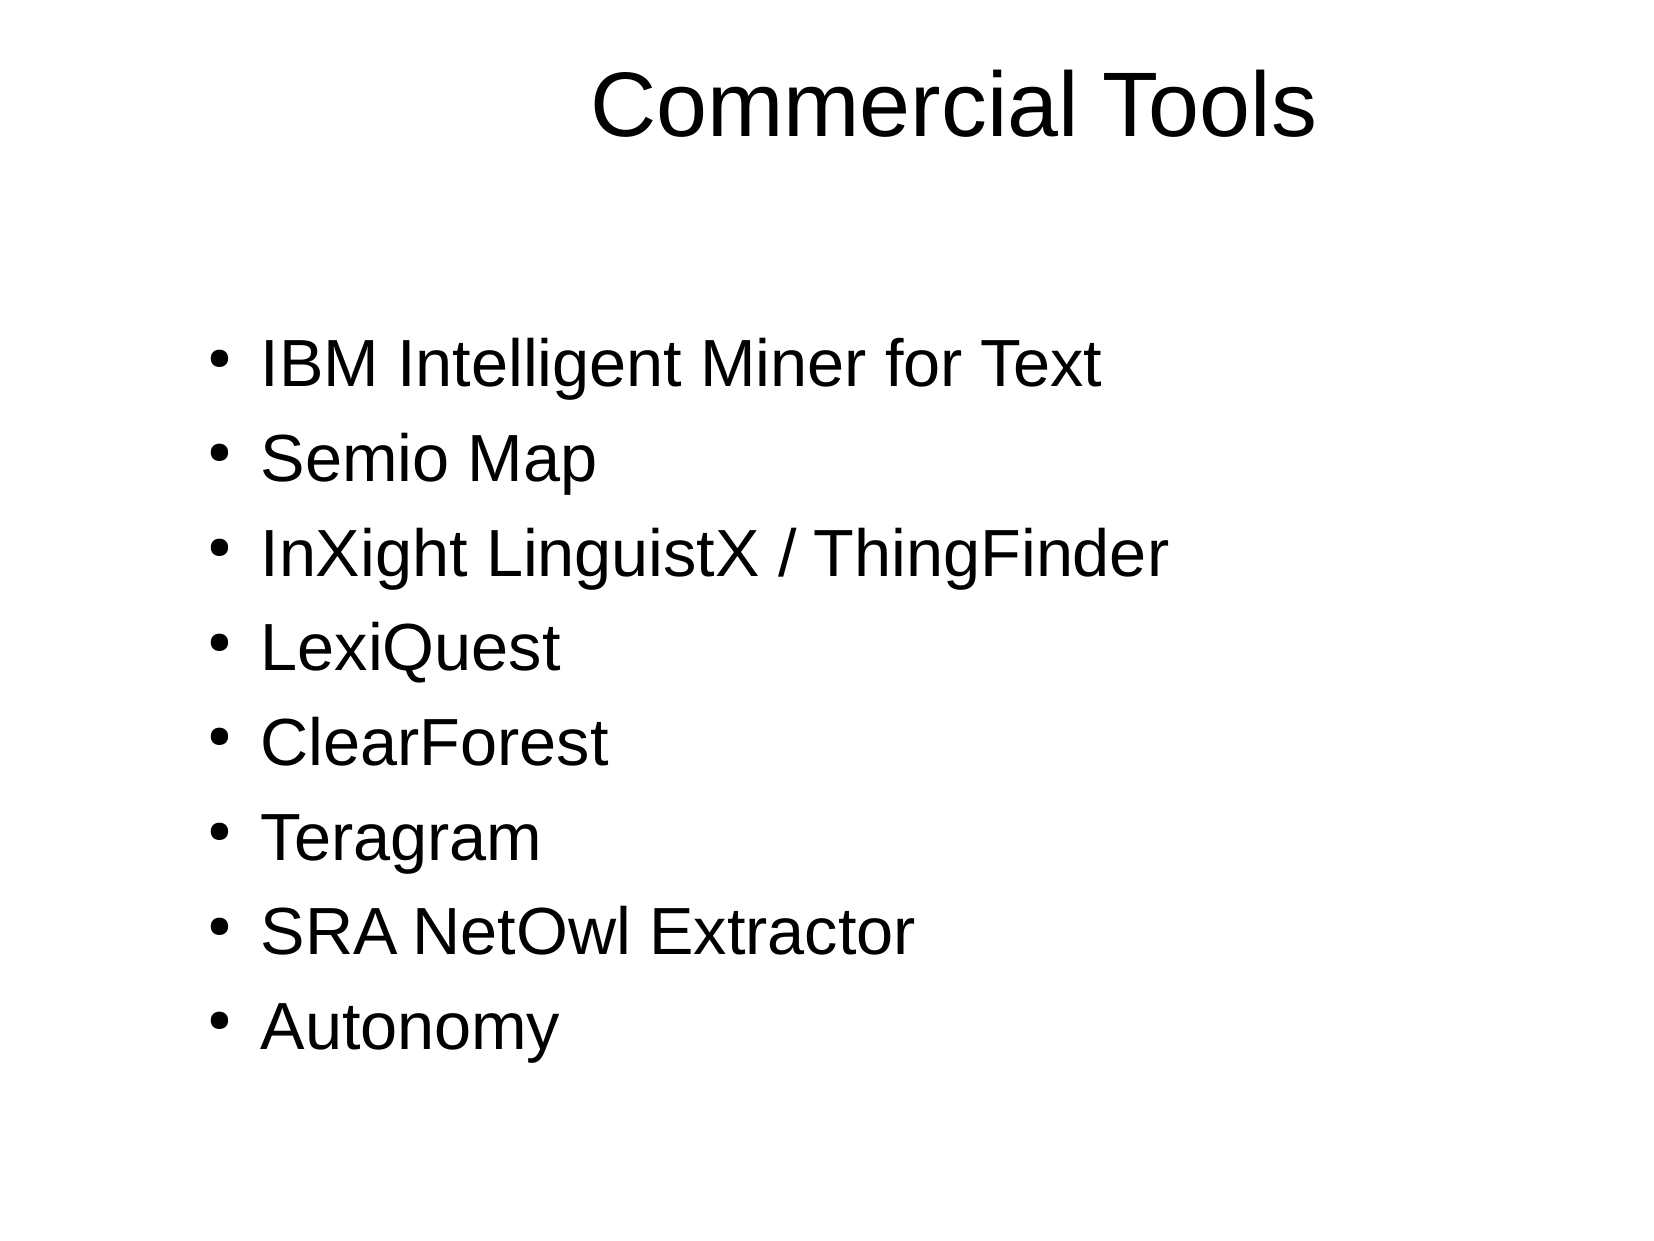

# Commercial Tools
IBM Intelligent Miner for Text
Semio Map
InXight LinguistX / ThingFinder
LexiQuest
ClearForest
Teragram
SRA NetOwl Extractor
Autonomy